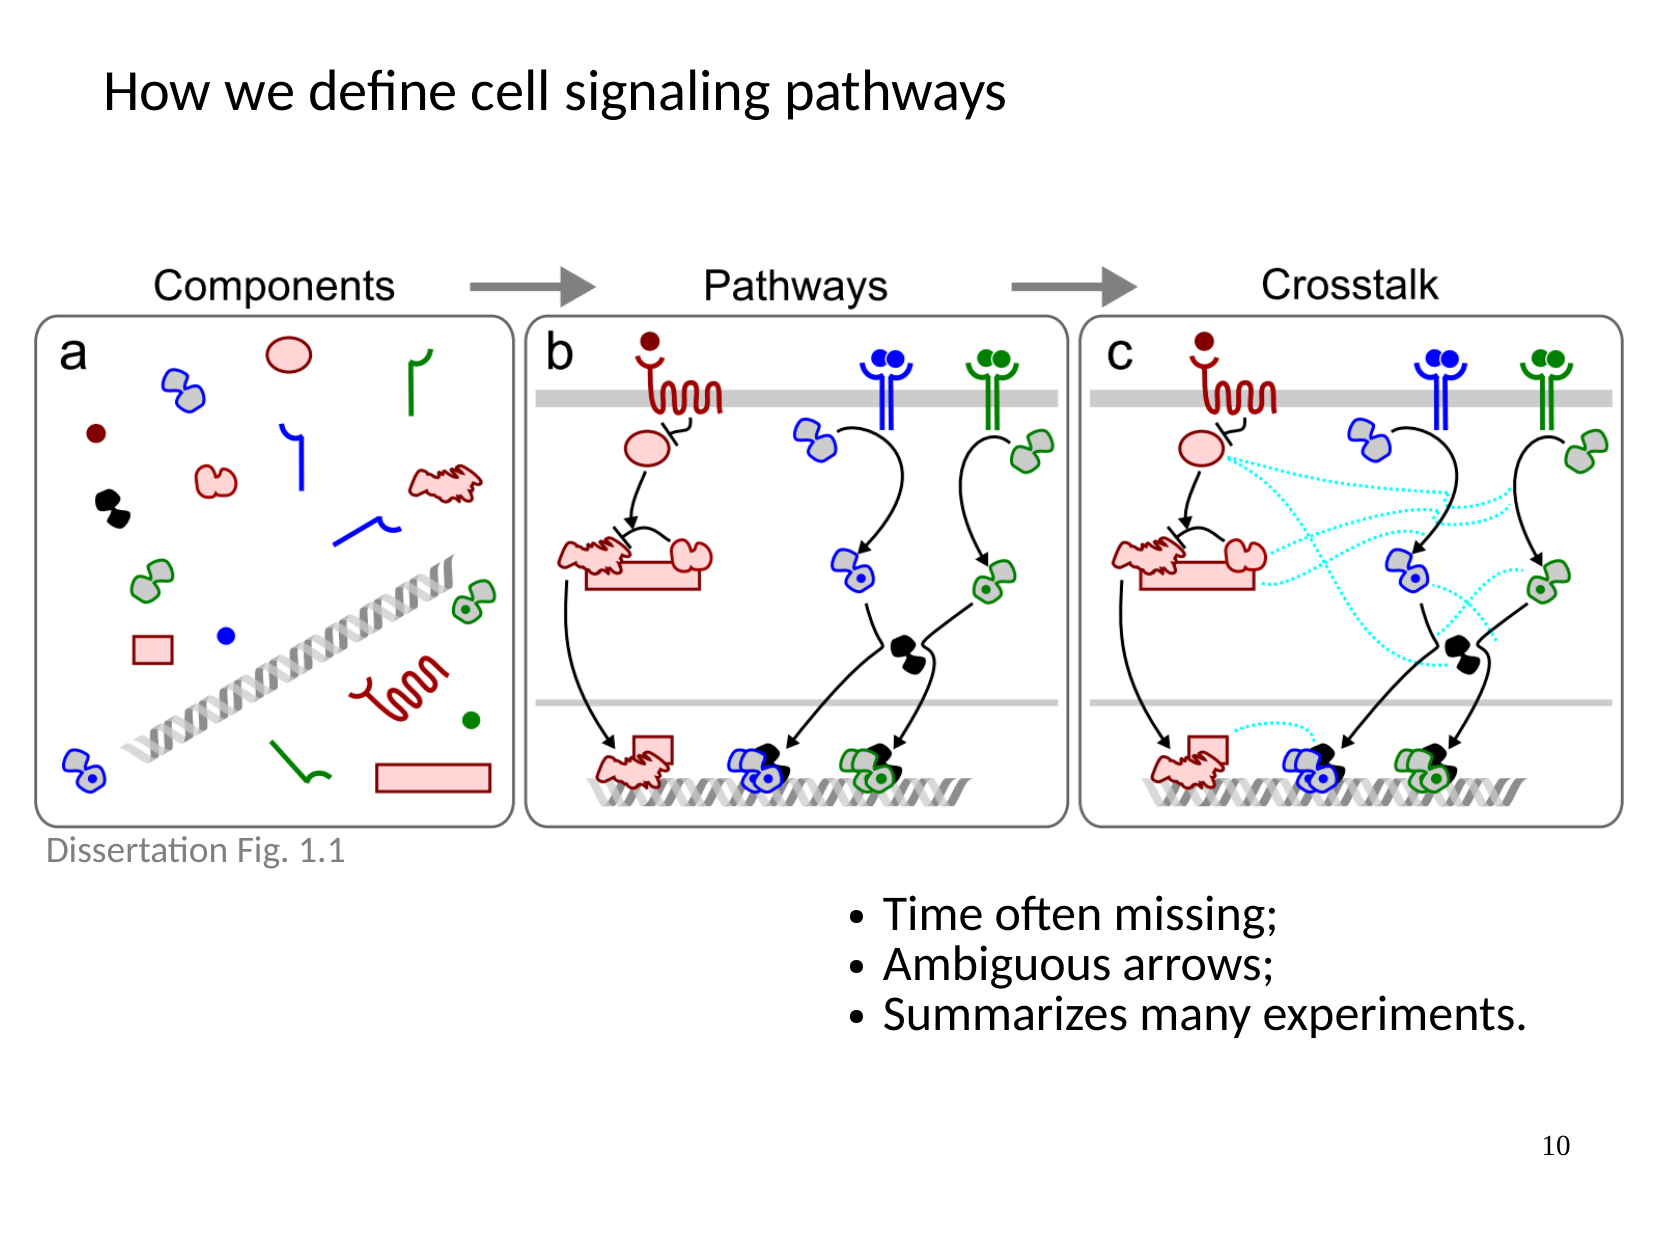

How we define cell signaling pathways
Dissertation Fig. 1.1
Time often missing;
Ambiguous arrows;
Summarizes many experiments.
10